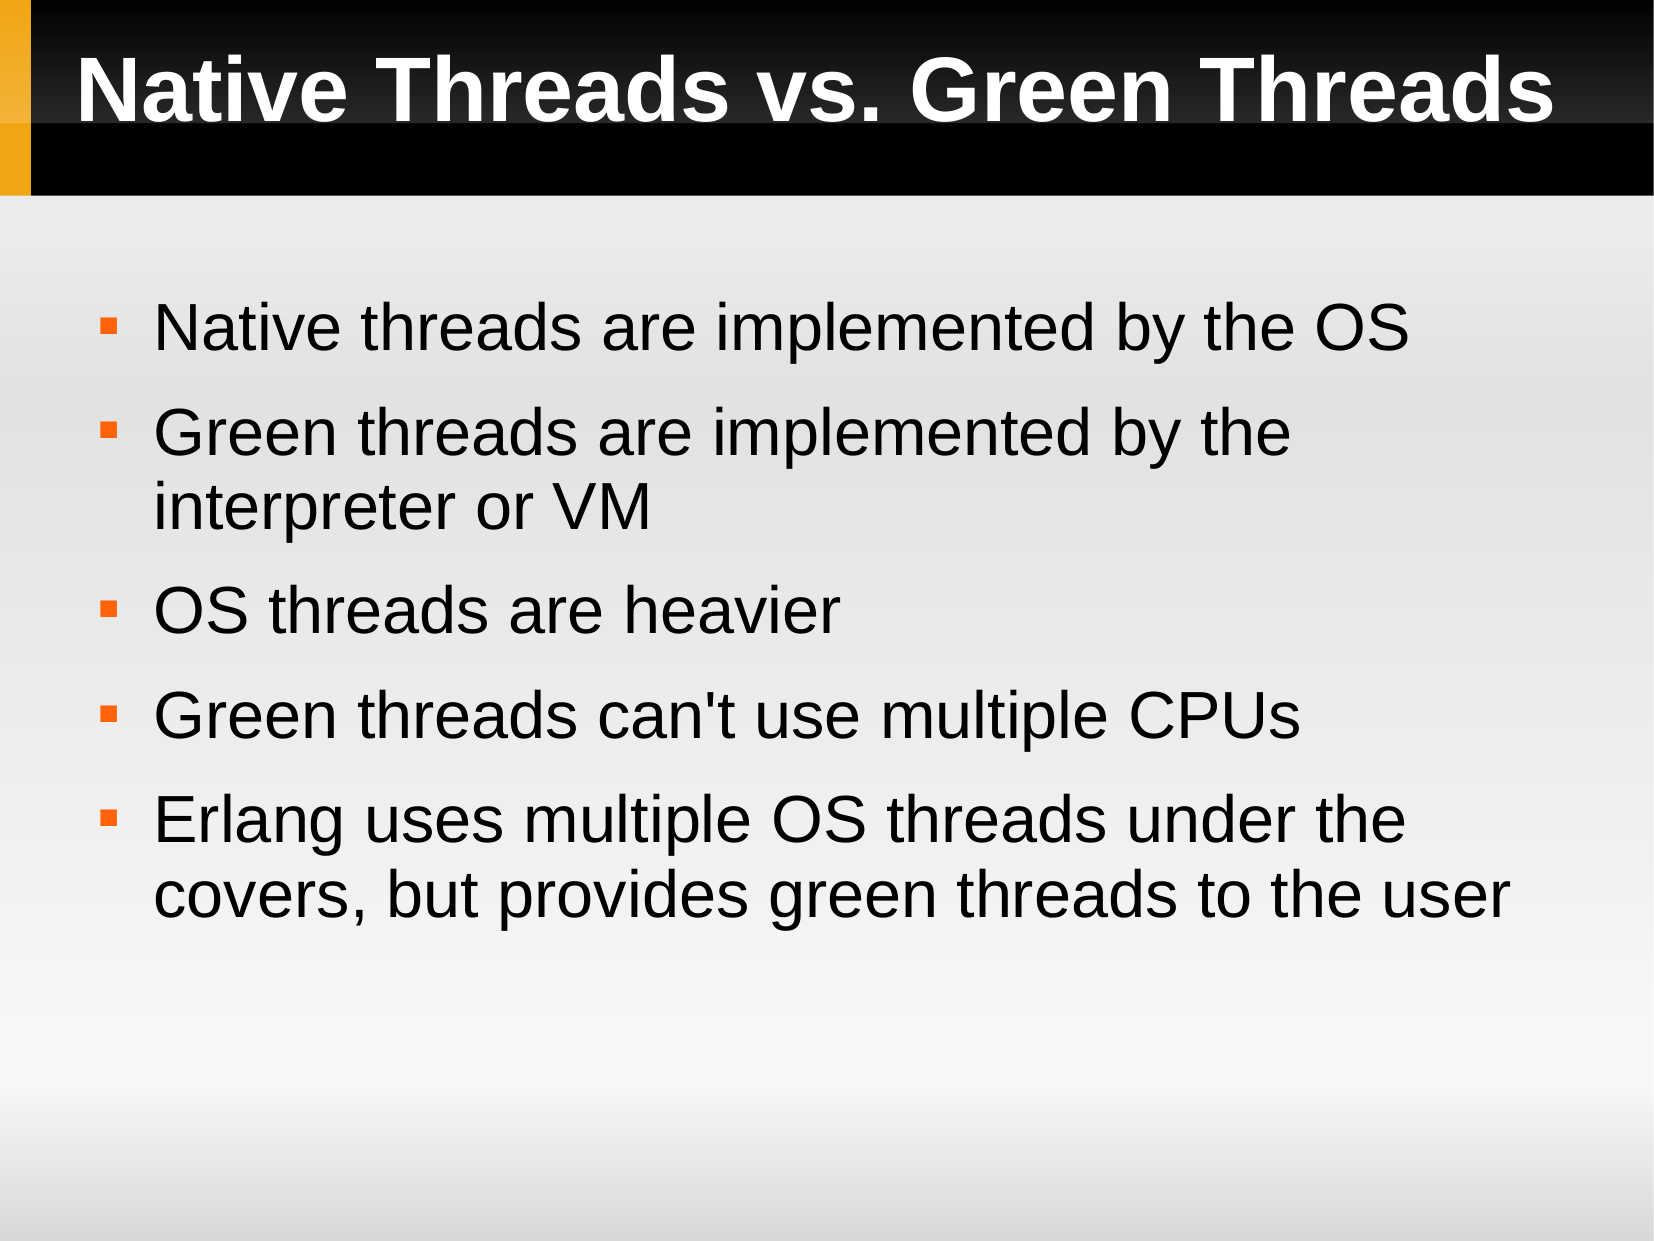

# Native Threads vs. Green Threads
Native threads are implemented by the OS
Green threads are implemented by the interpreter or VM
OS threads are heavier
Green threads can't use multiple CPUs
Erlang uses multiple OS threads under the covers, but provides green threads to the user